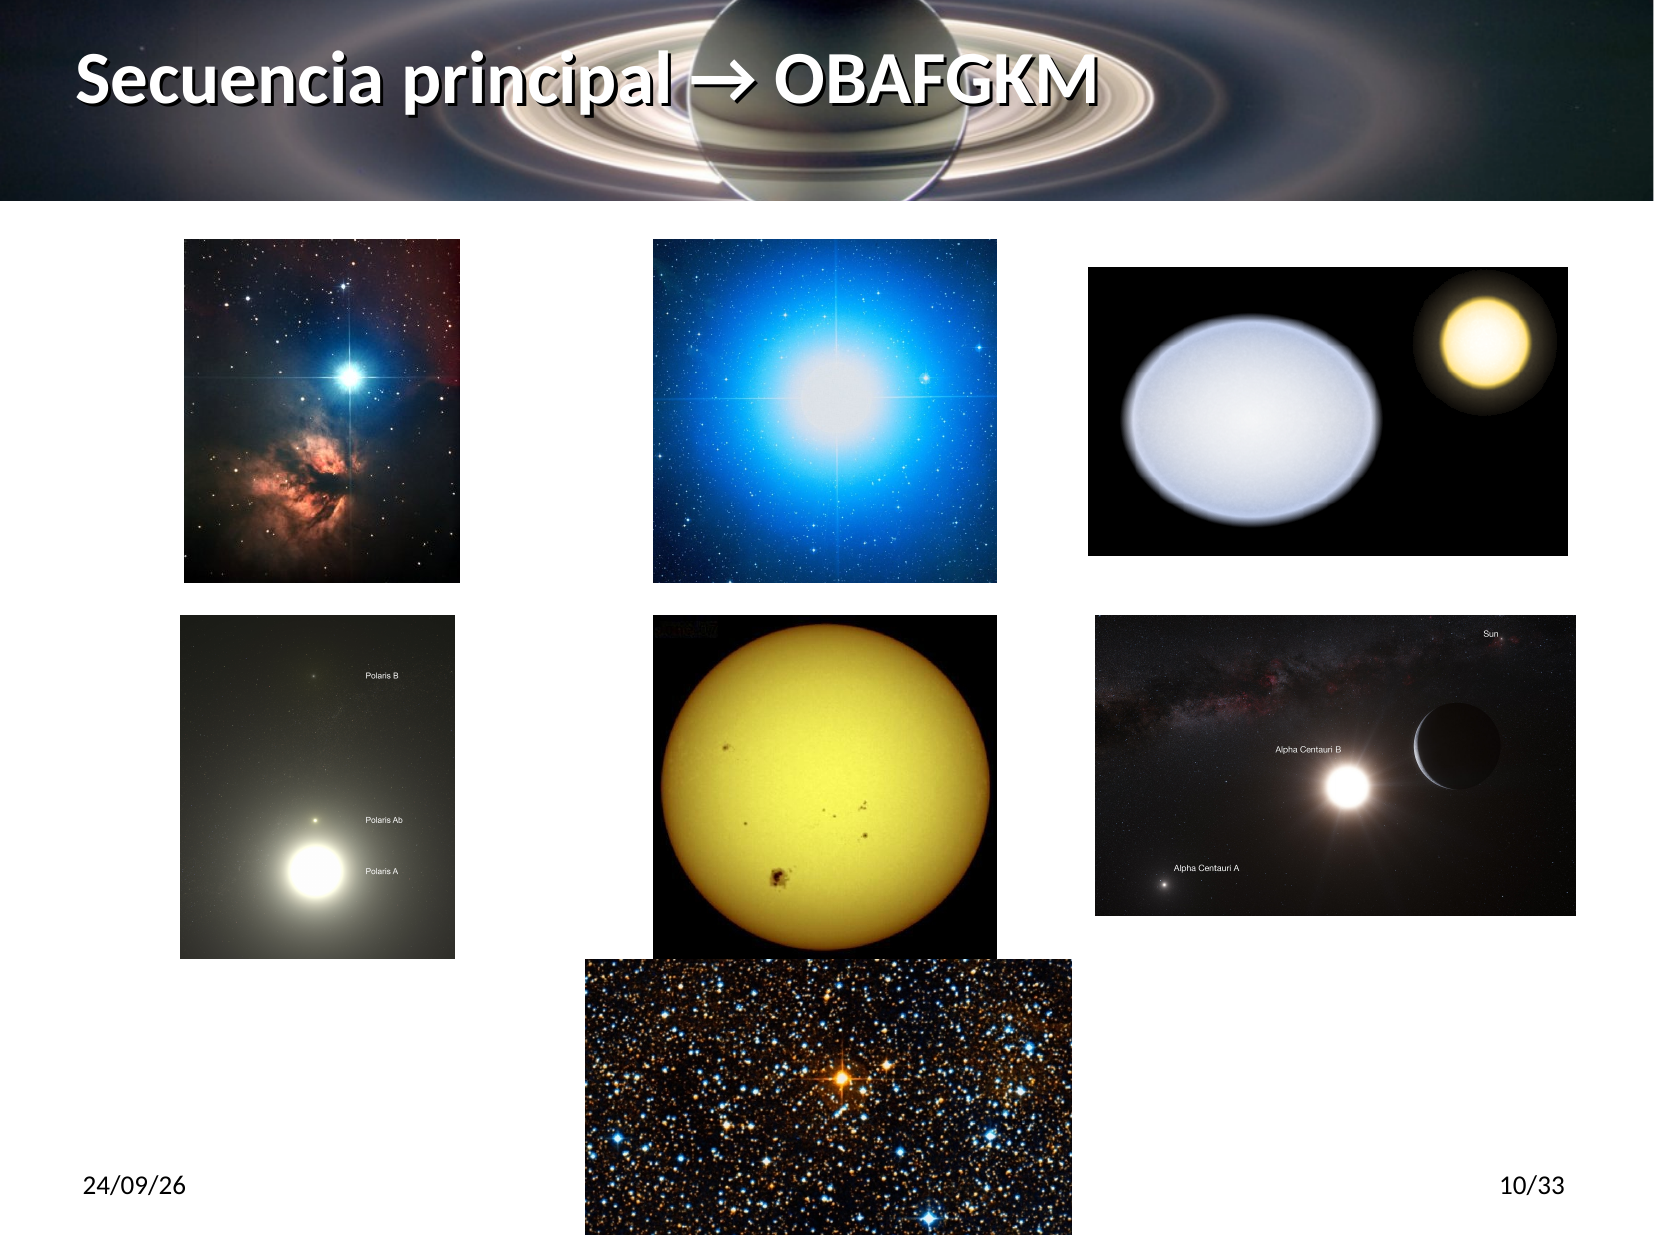

# Secuencia principal → OBAFGKM
Astronomía (Asorey)
10